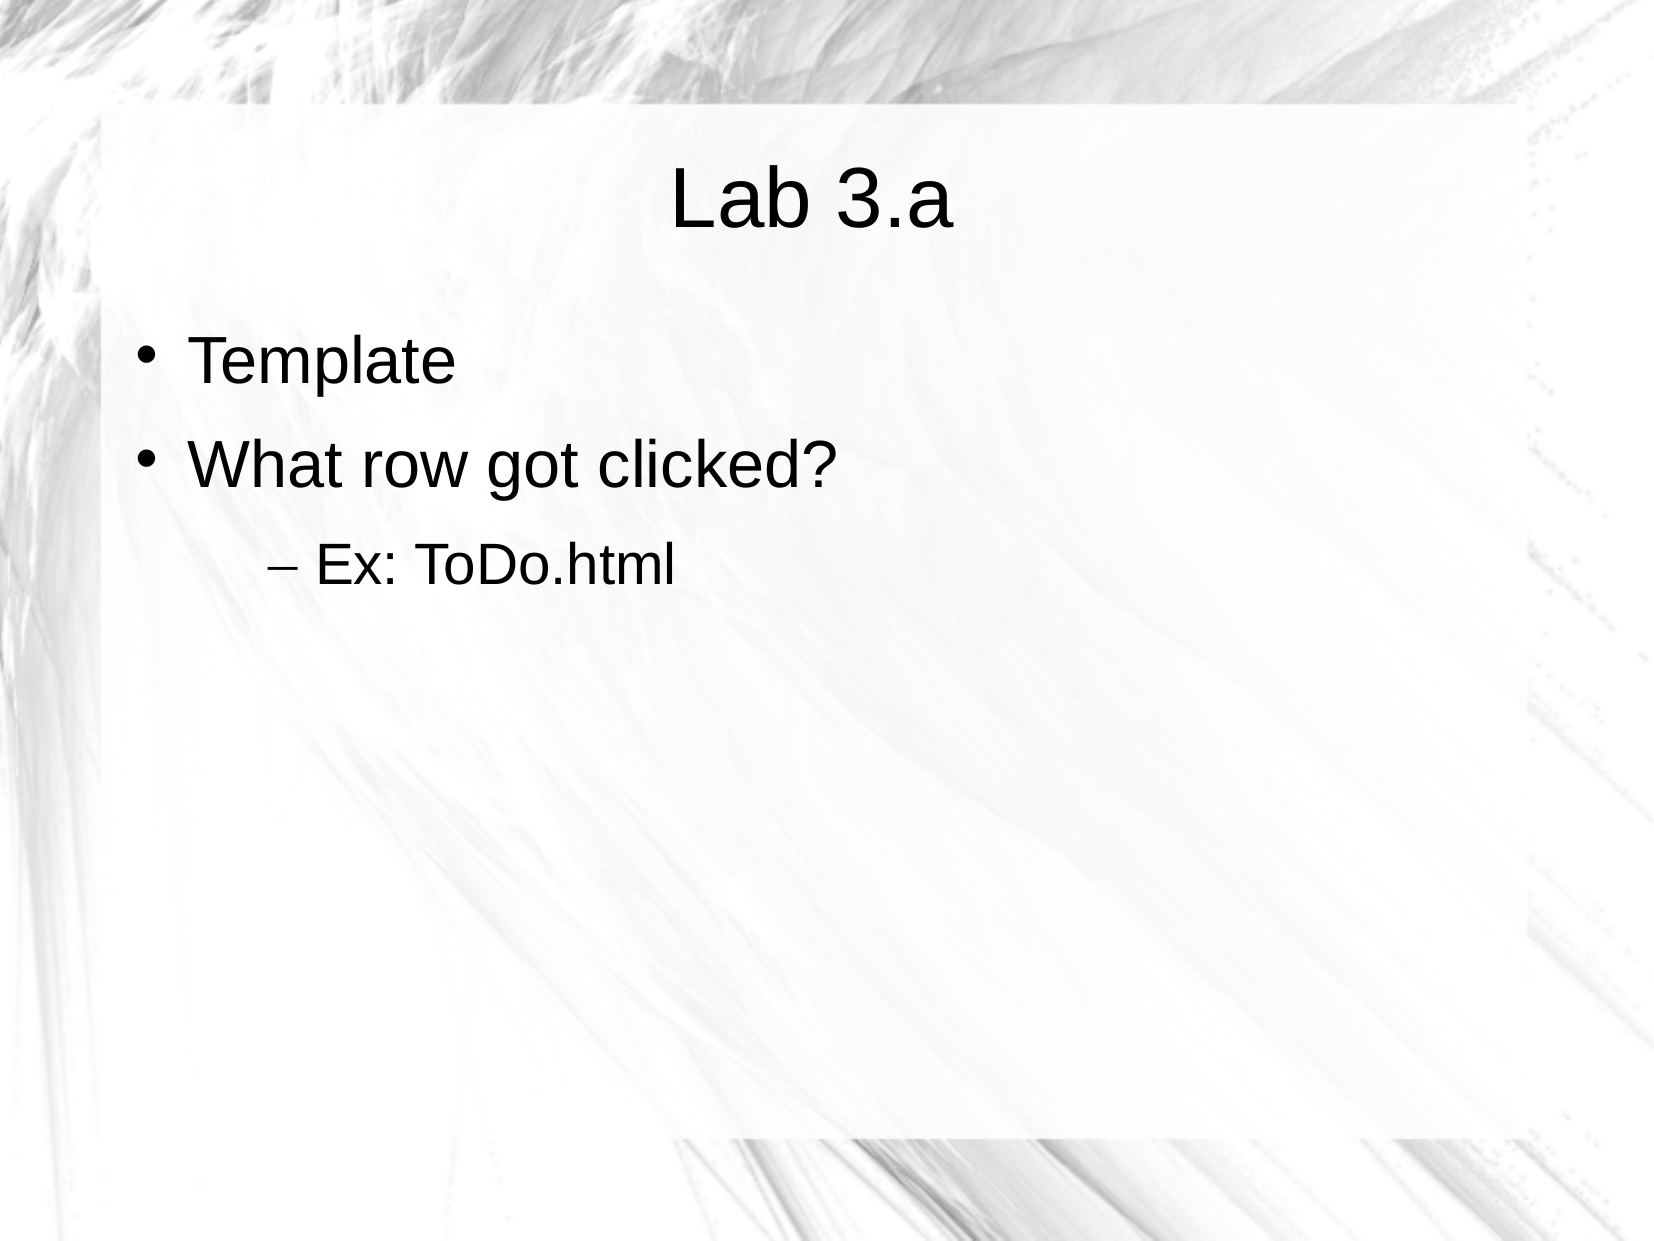

# Lab 3.a
Template
What row got clicked?
Ex: ToDo.html